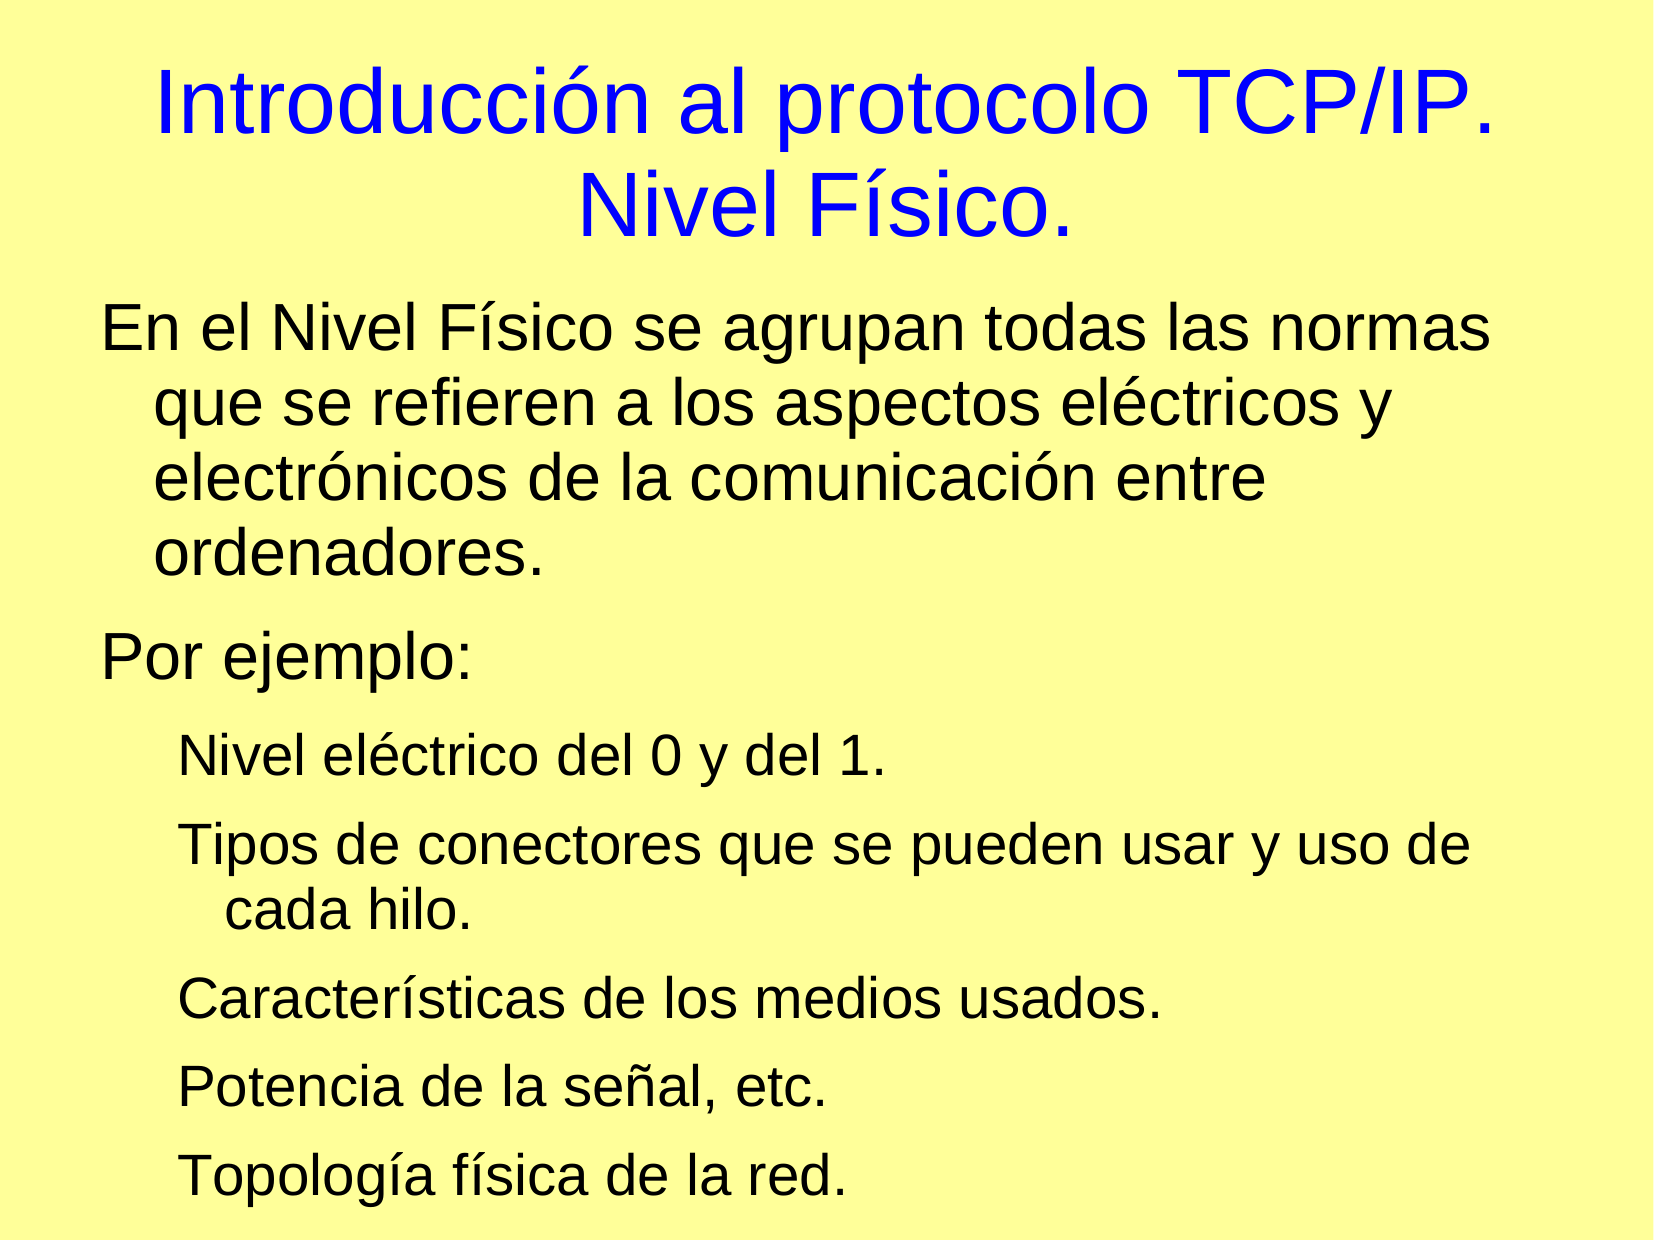

# Introducción al protocolo TCP/IP. Nivel Físico.
En el Nivel Físico se agrupan todas las normas que se refieren a los aspectos eléctricos y electrónicos de la comunicación entre ordenadores.
Por ejemplo:
Nivel eléctrico del 0 y del 1.
Tipos de conectores que se pueden usar y uso de cada hilo.
Características de los medios usados.
Potencia de la señal, etc.
Topología física de la red.